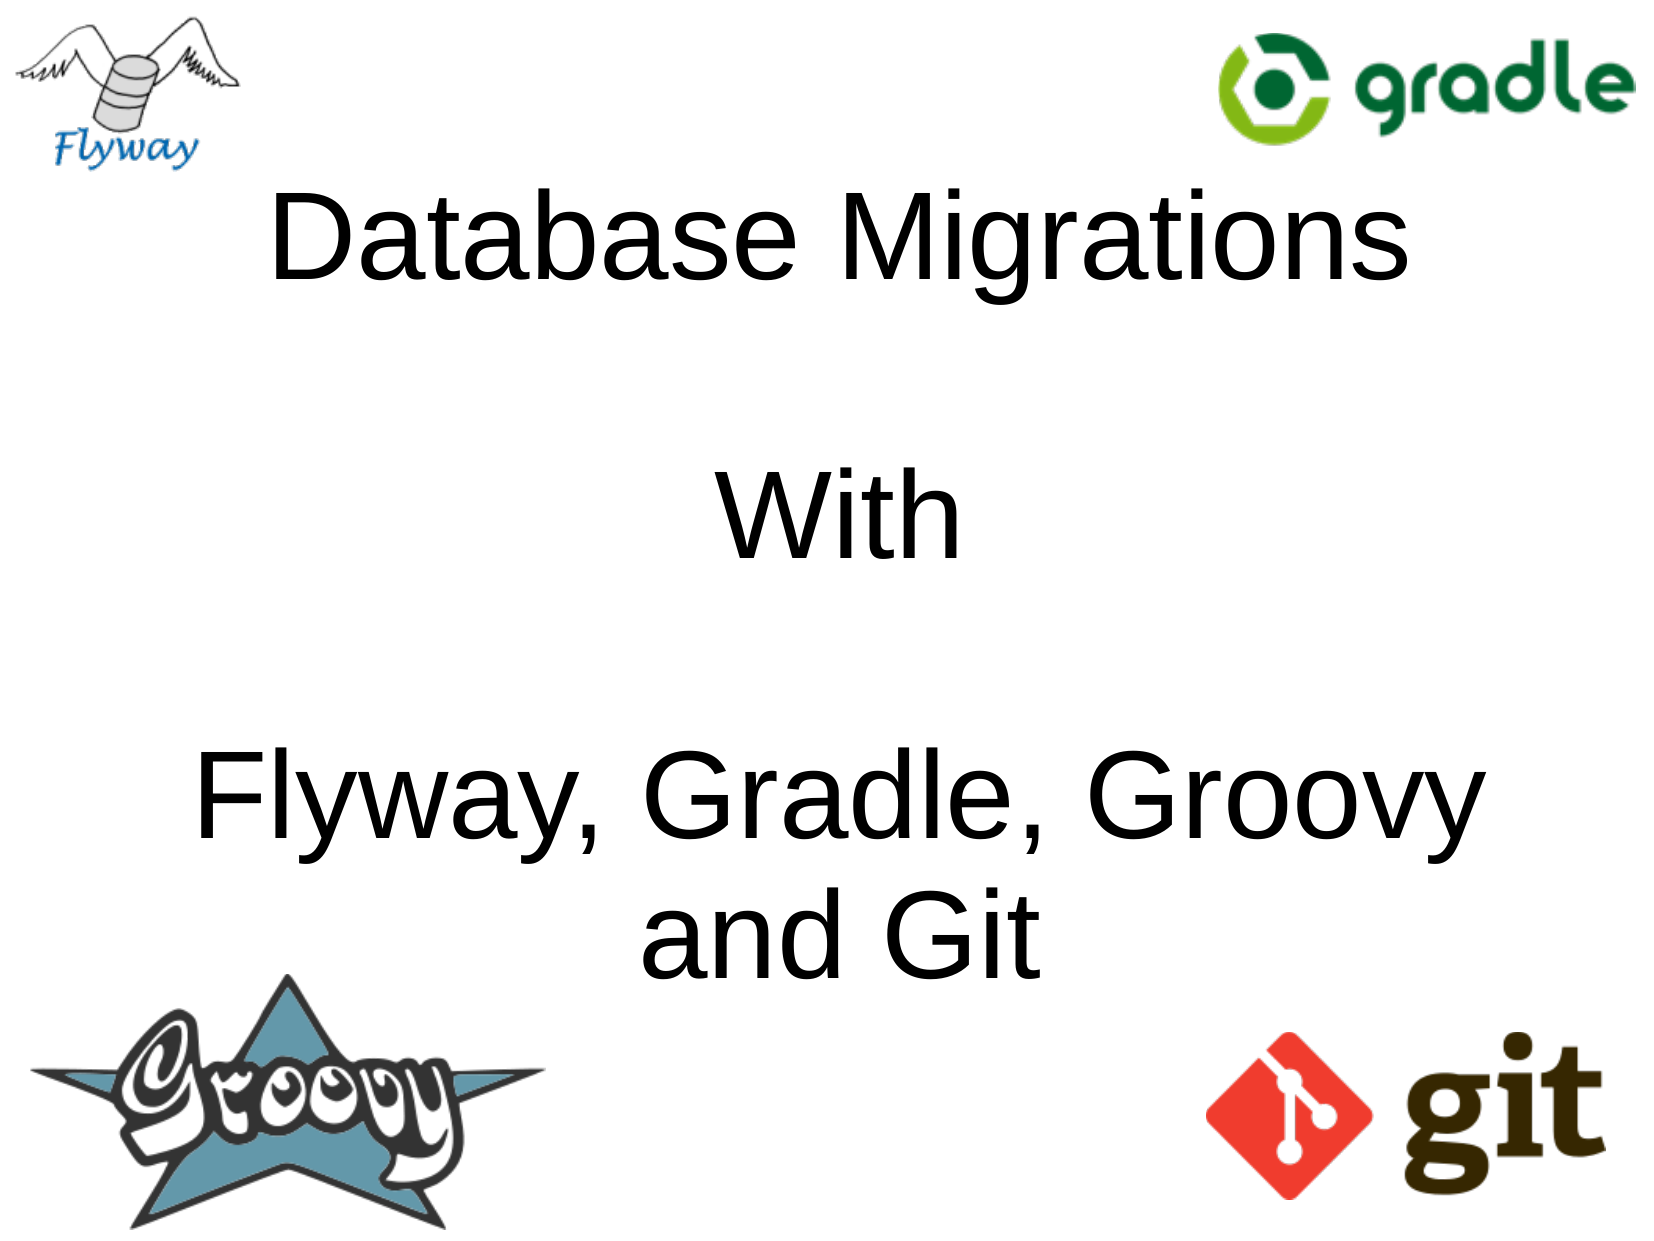

Database Migrations
With
Flyway, Gradle, Groovy and Git